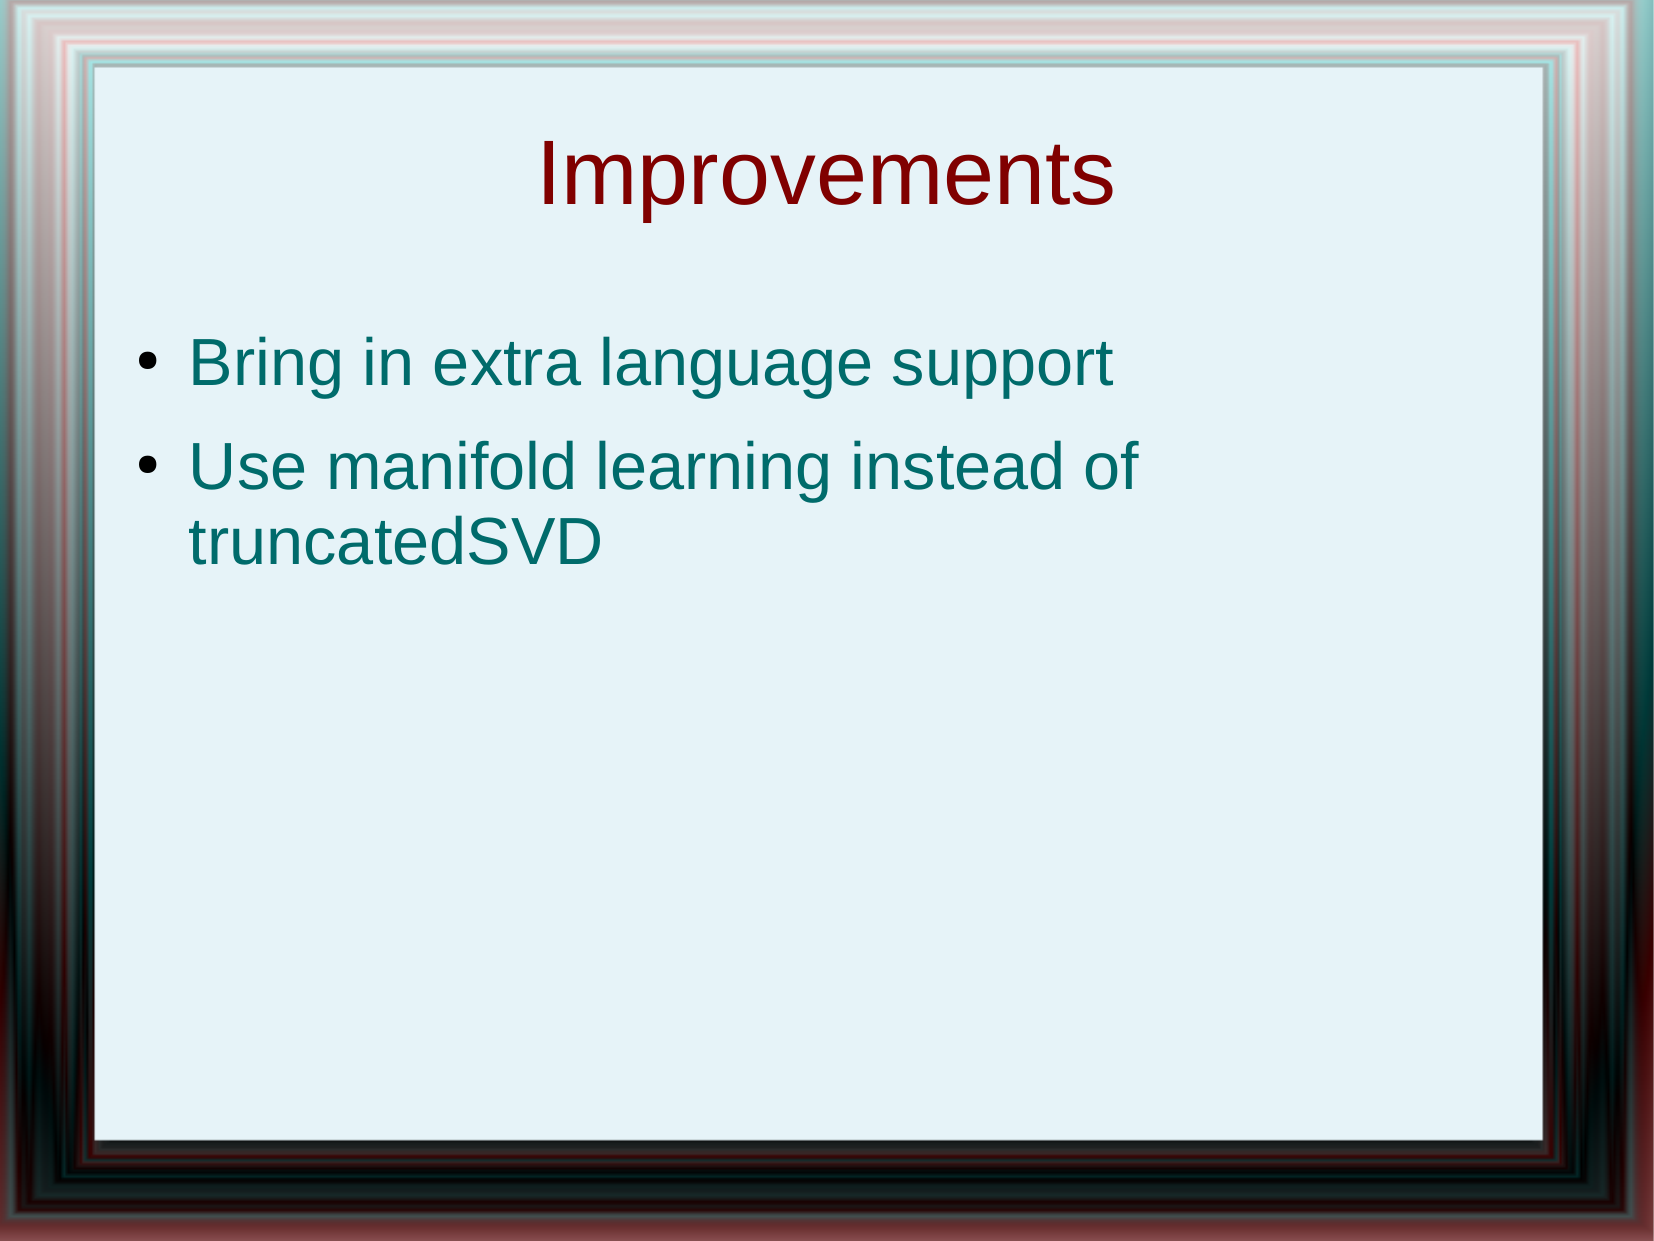

# Improvements
Bring in extra language support
Use manifold learning instead of truncatedSVD